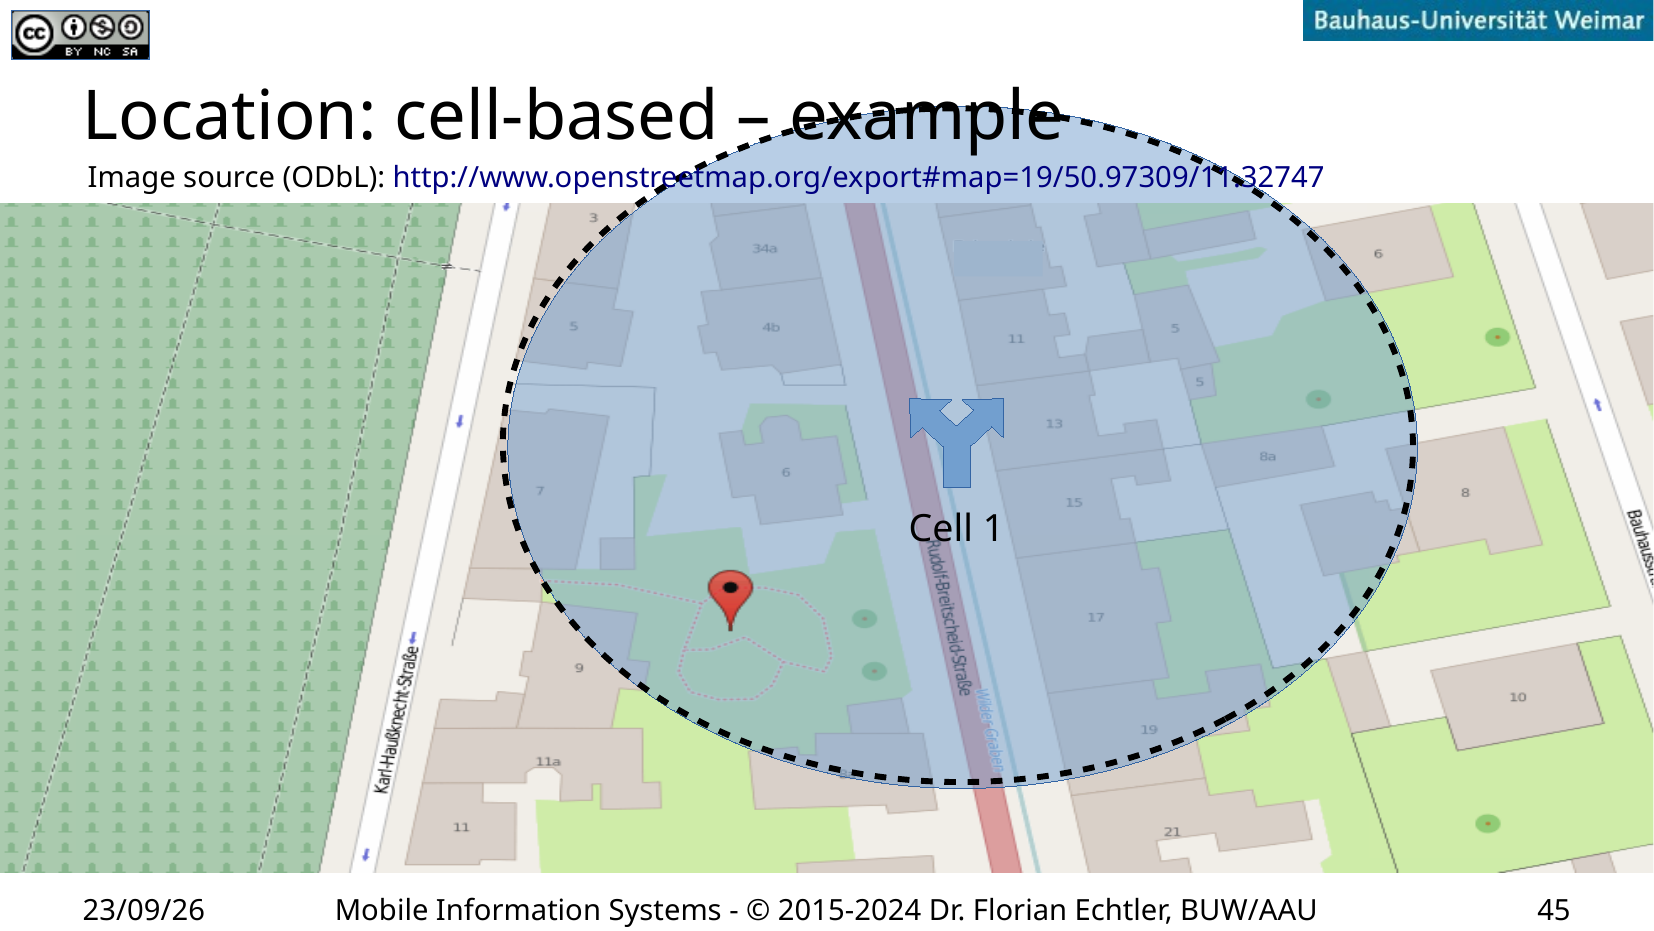

# Location: cell-based – example
Cell 1
Image source (ODbL): http://www.openstreetmap.org/export#map=19/50.97309/11.32747
Mobile Information Systems - © 2015-2024 Dr. Florian Echtler, BUW/AAU
45